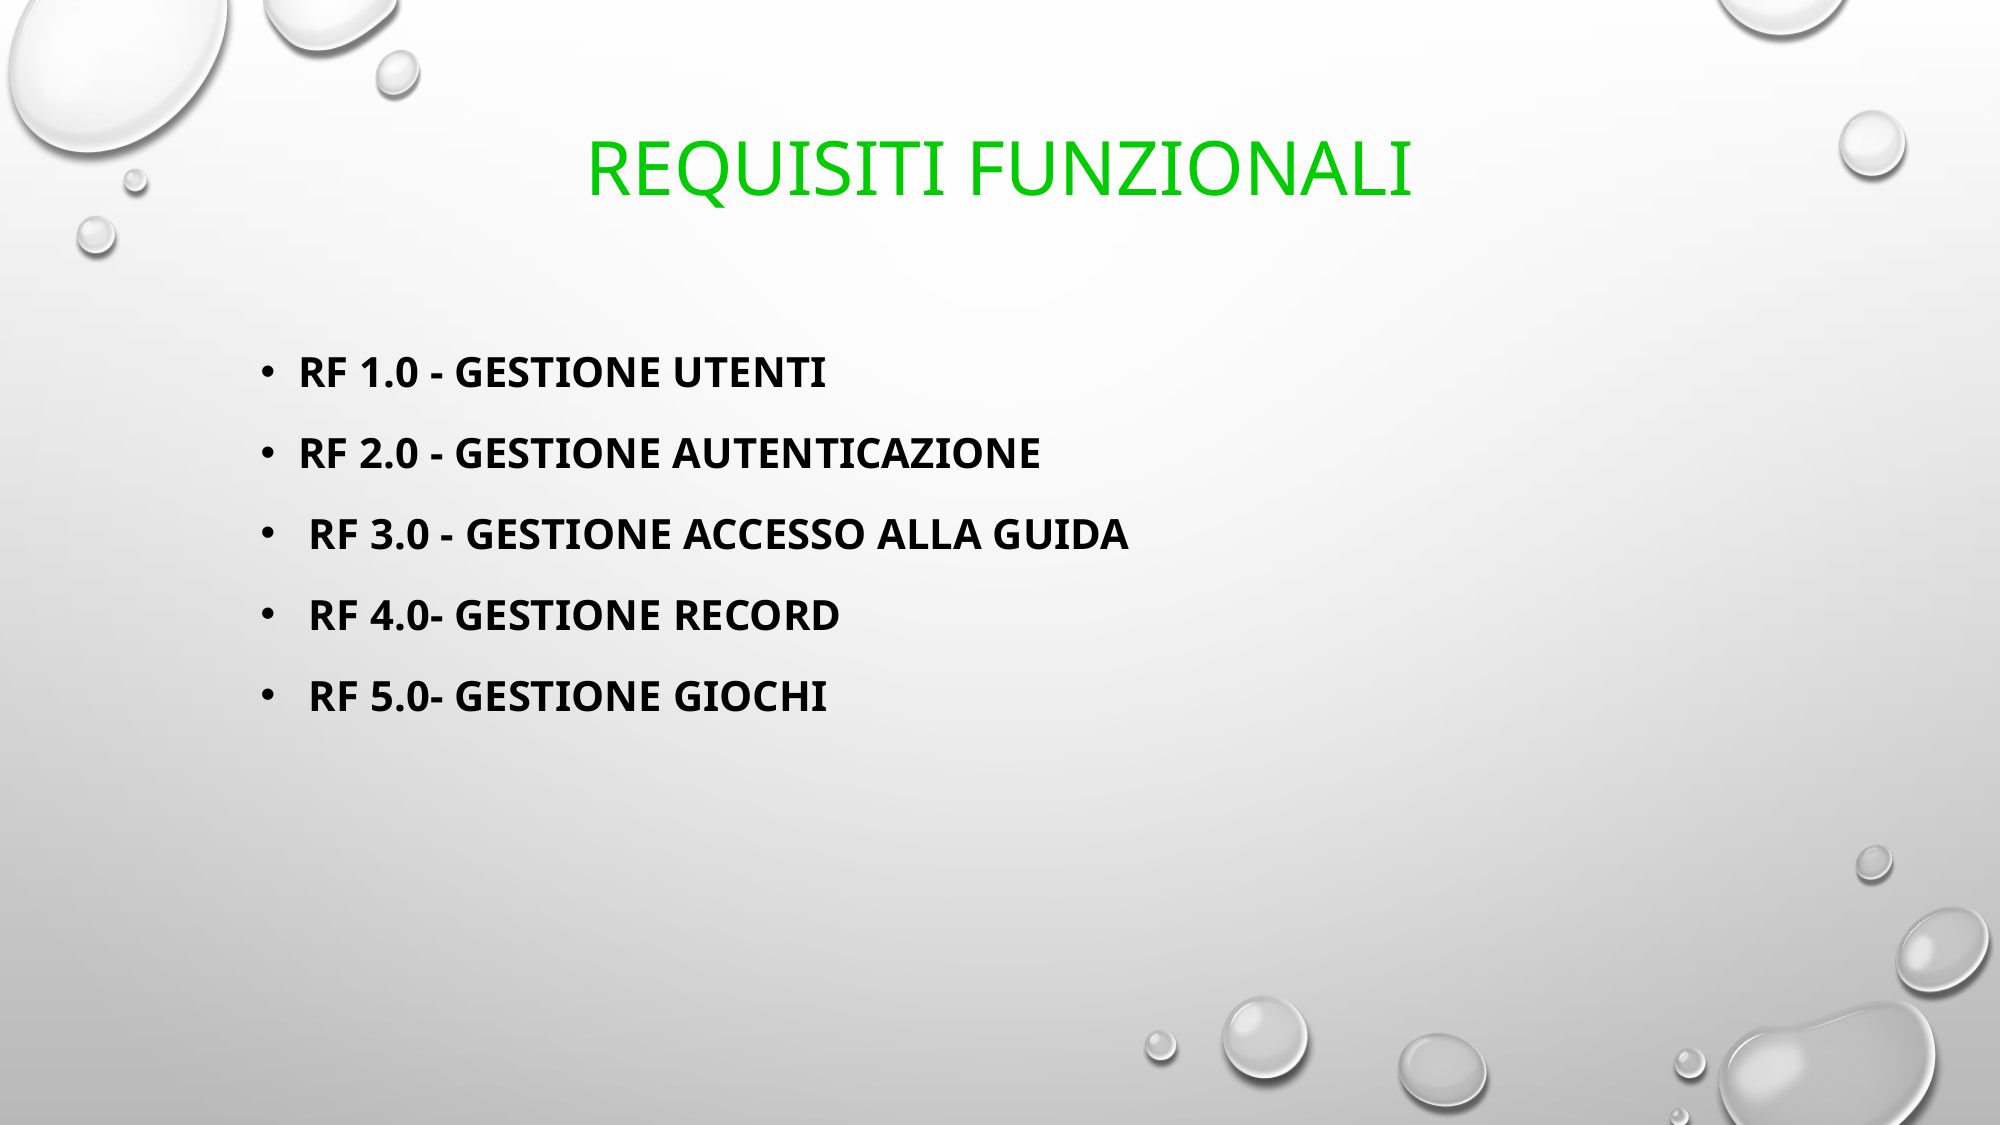

# Requisiti Funzionali
RF 1.0 - Gestione Utenti
RF 2.0 - Gestione Autenticazione
 RF 3.0 - Gestione Accesso alla guida
 RF 4.0- Gestione Record
 RF 5.0- Gestione Giochi